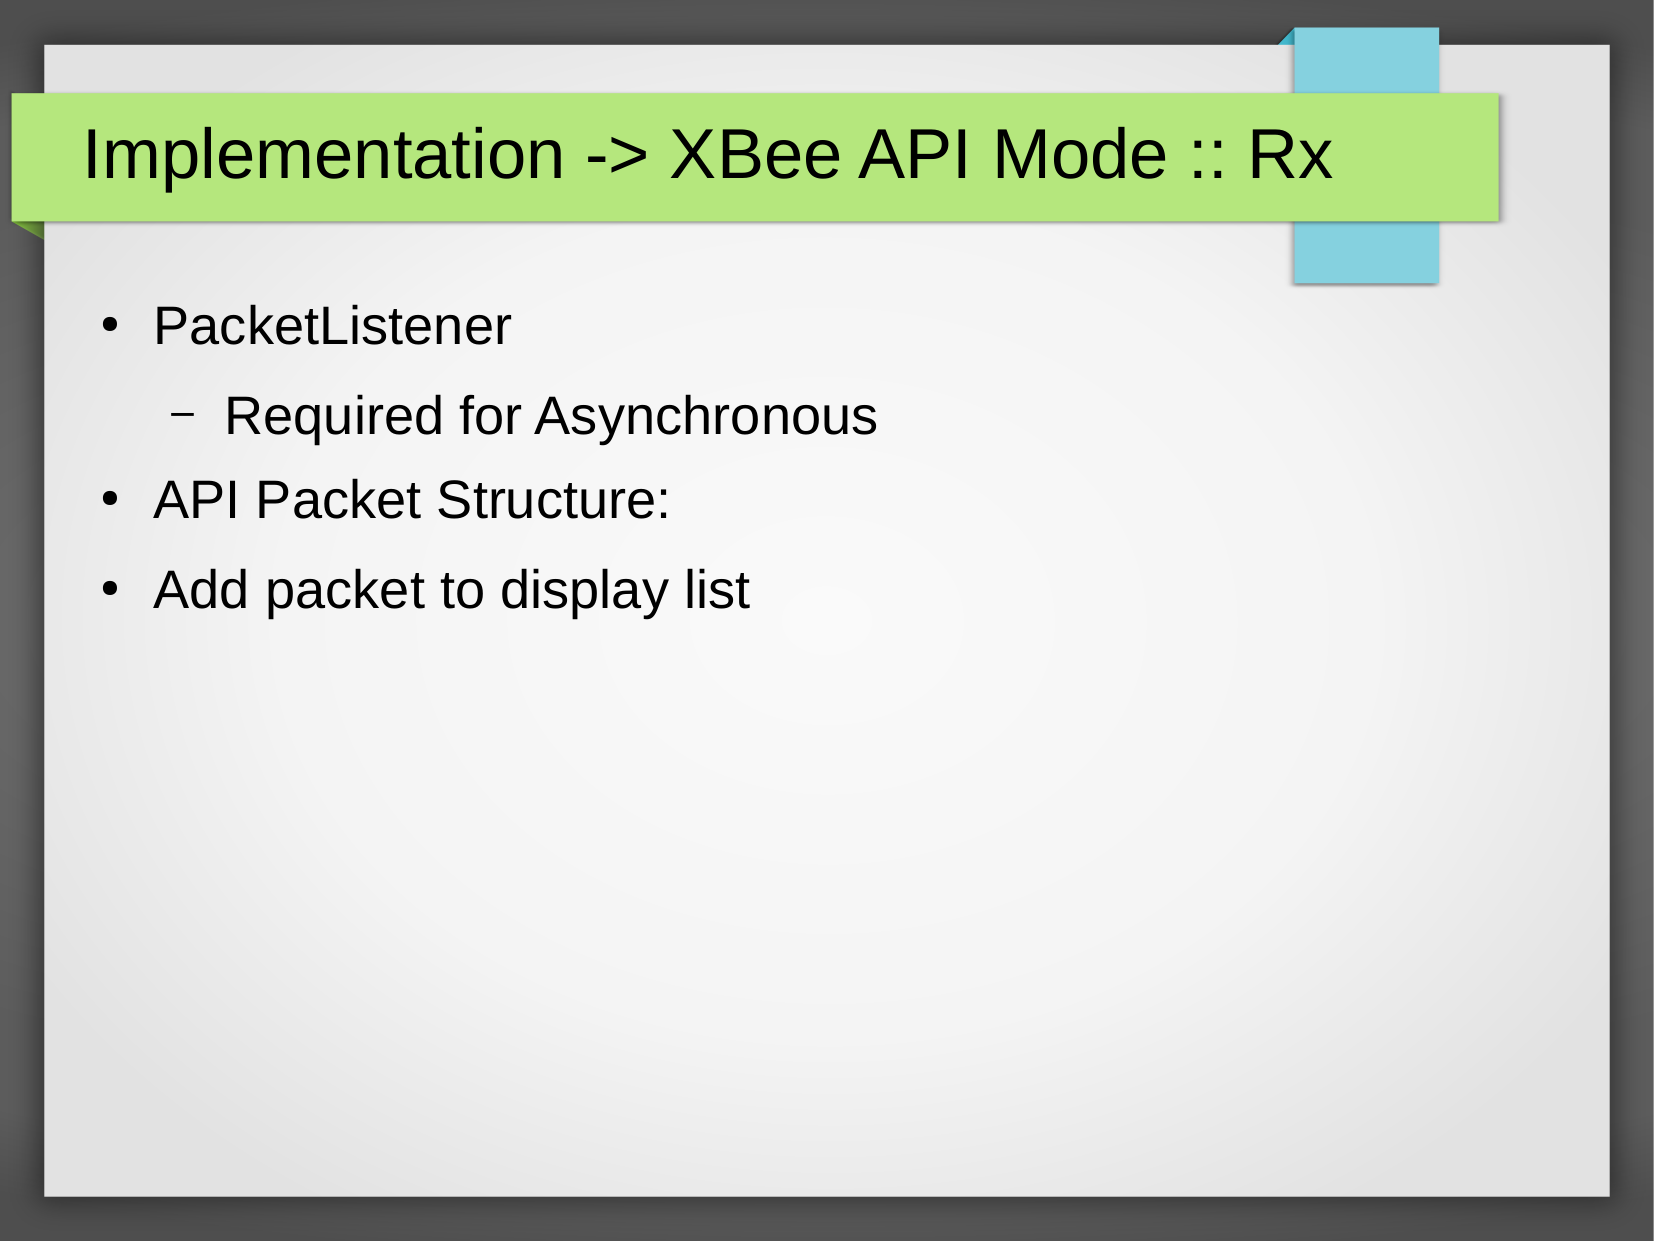

# Implementation -> XBee API Mode :: Rx
PacketListener
Required for Asynchronous
API Packet Structure:
Add packet to display list